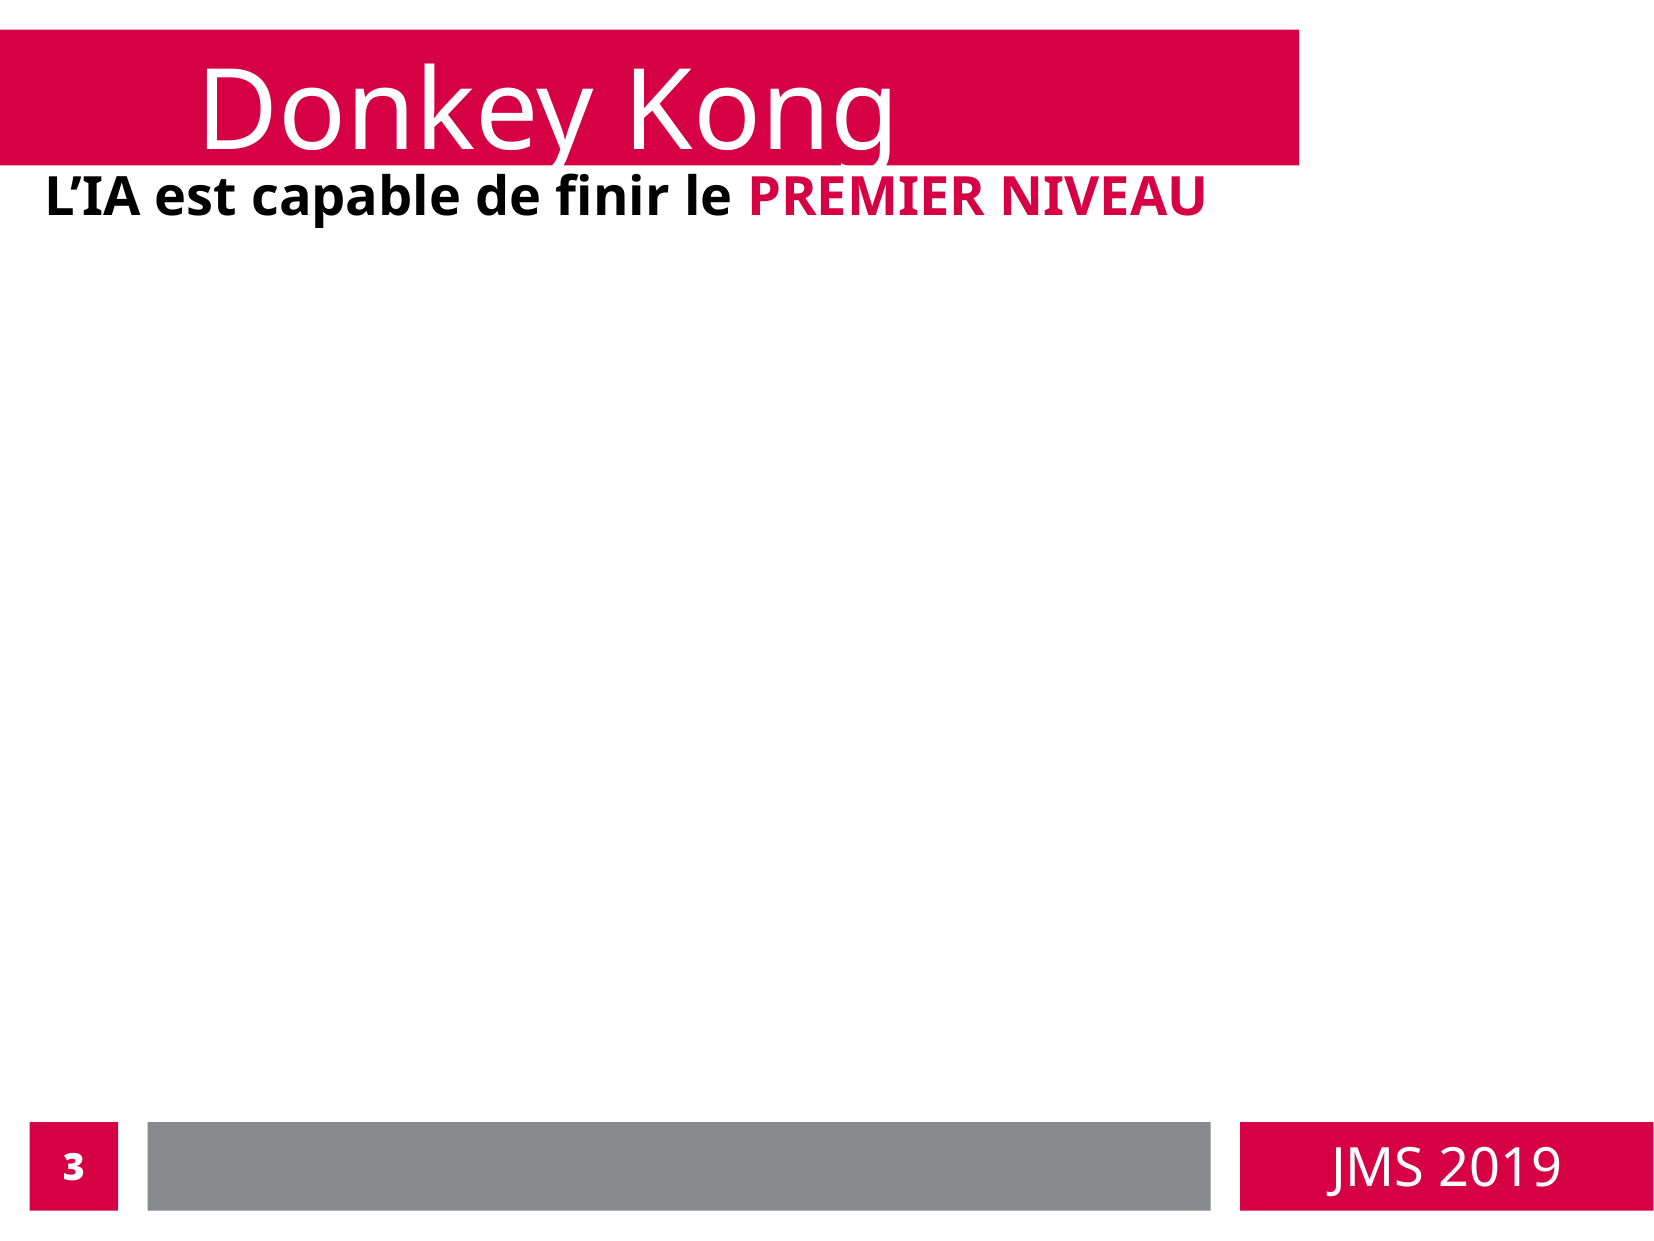

# Donkey Kong
L’IA est capable de finir le PREMIER NIVEAU
3